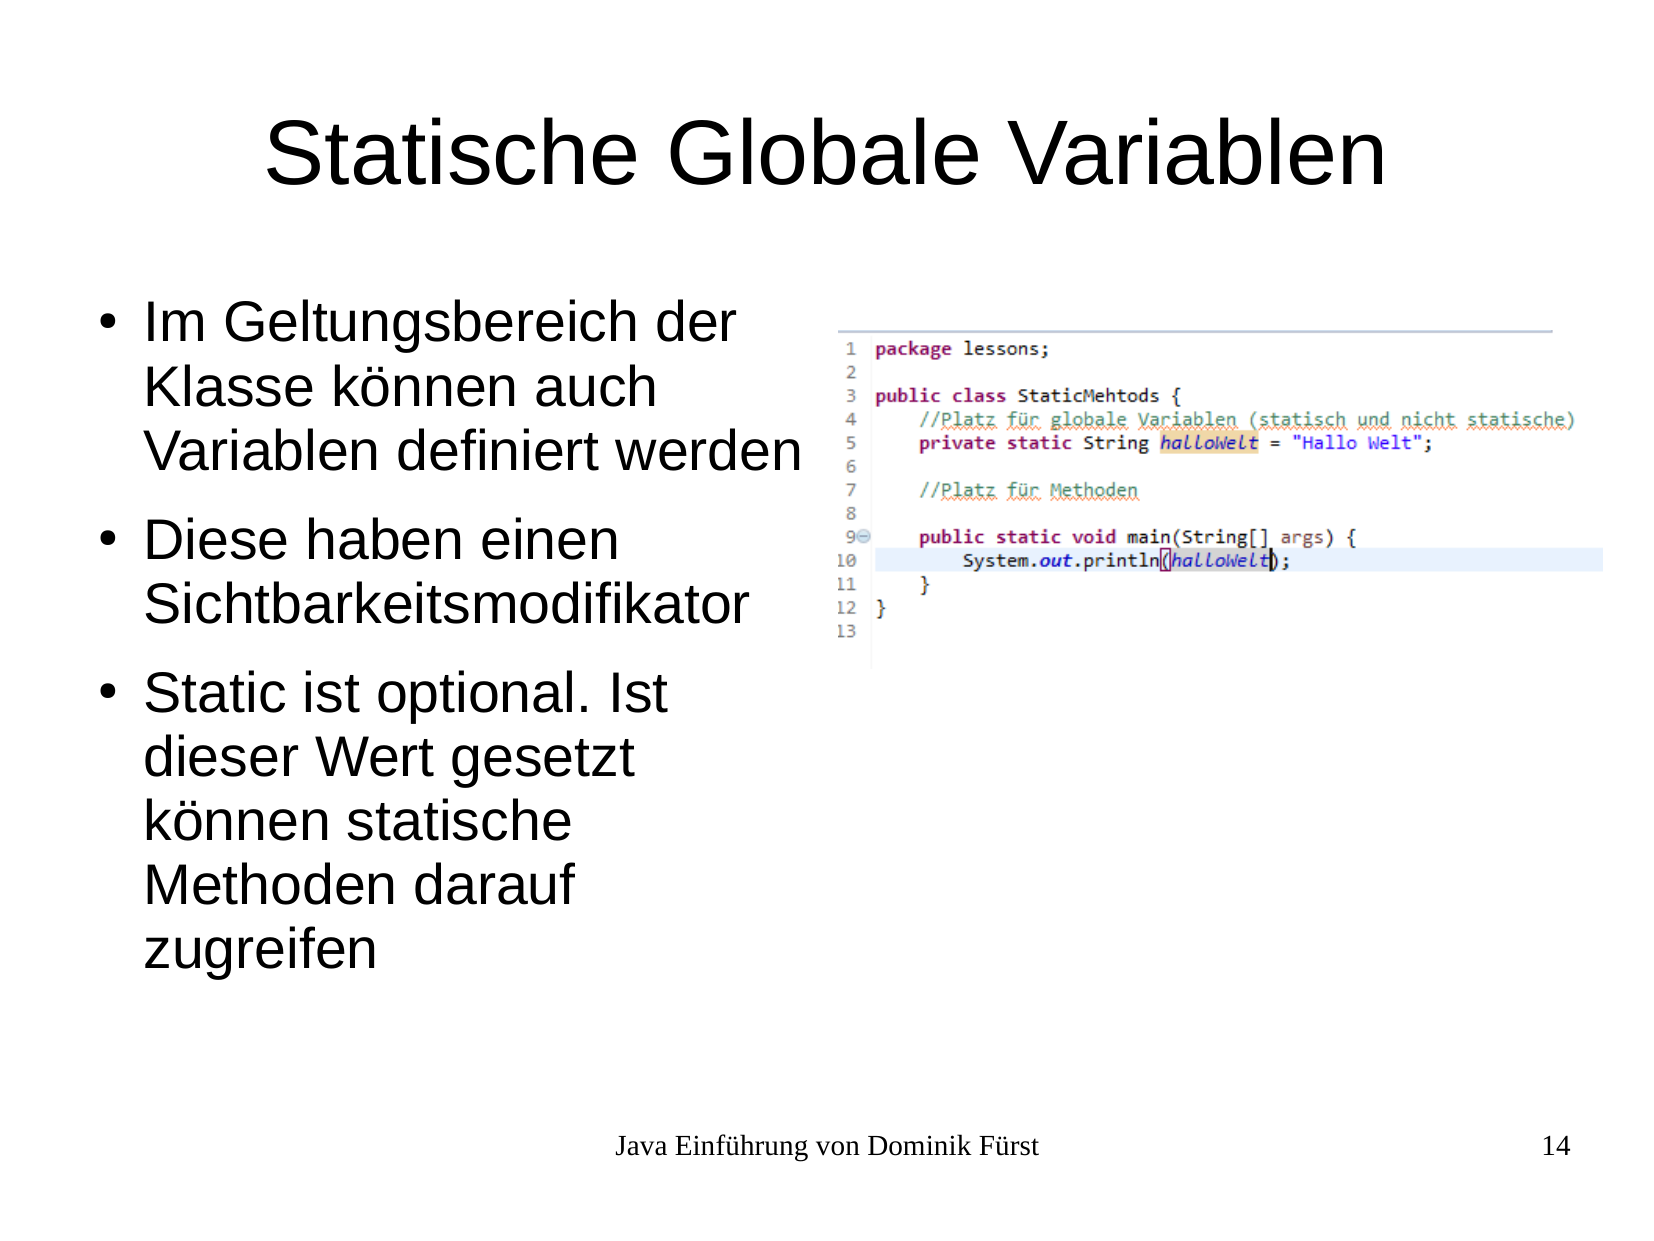

# Statische Globale Variablen
Im Geltungsbereich der Klasse können auch Variablen definiert werden
Diese haben einen Sichtbarkeitsmodifikator
Static ist optional. Ist dieser Wert gesetzt können statische Methoden darauf zugreifen
Java Einführung von Dominik Fürst
14